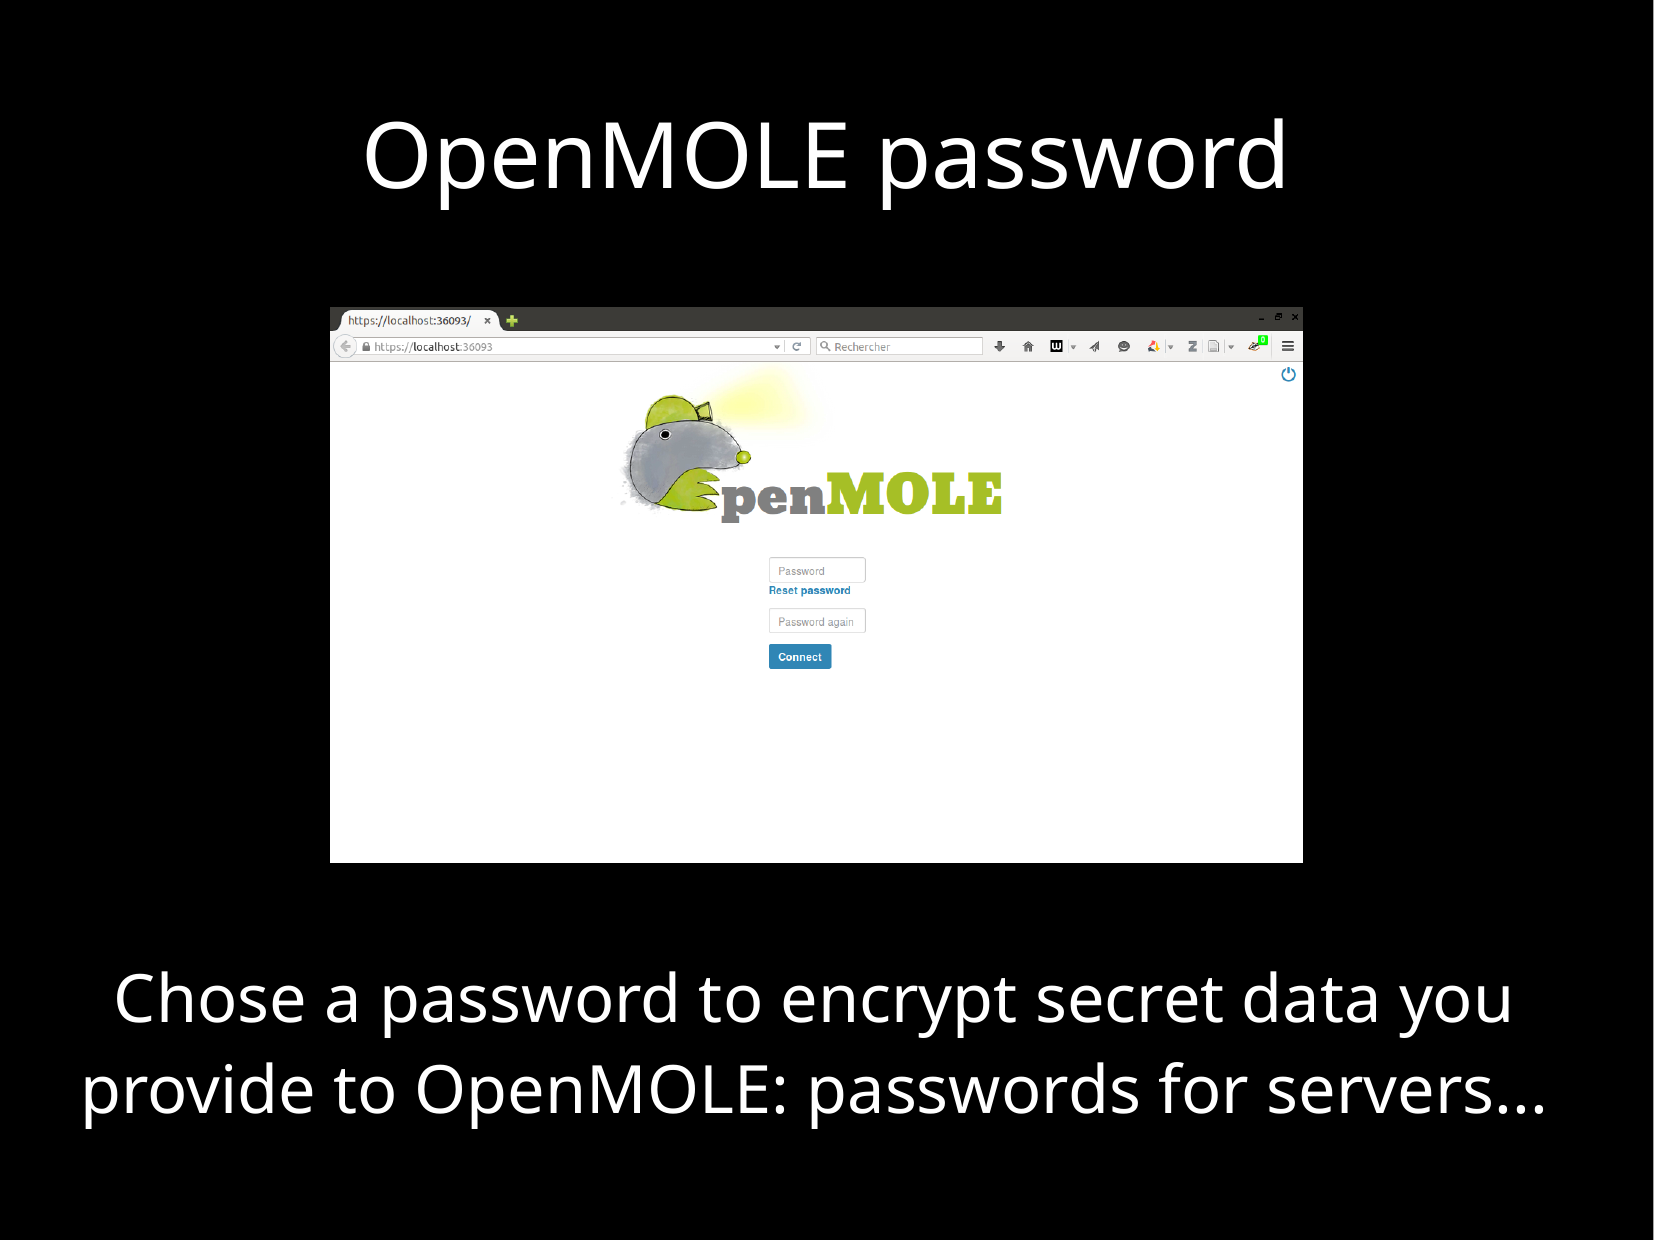

# OpenMOLE password
Chose a password to encrypt secret data you provide to OpenMOLE: passwords for servers...